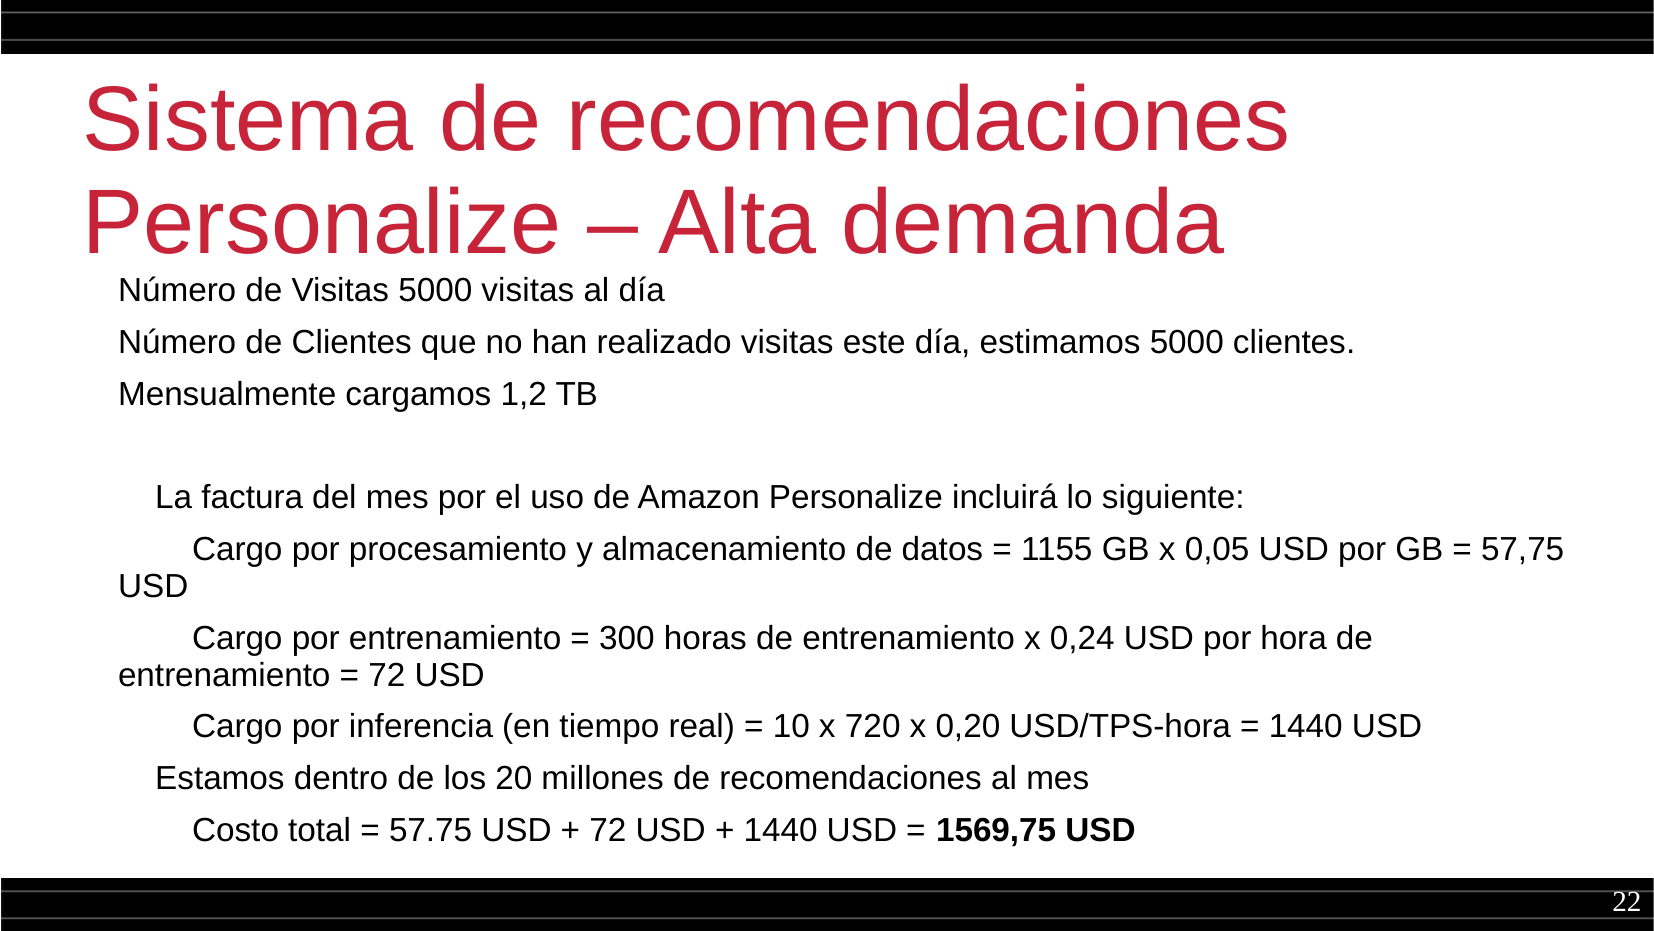

# Sistema de recomendaciones Personalize – Alta demanda
Número de Visitas 5000 visitas al día
Número de Clientes que no han realizado visitas este día, estimamos 5000 clientes.
Mensualmente cargamos 1,2 TB
 La factura del mes por el uso de Amazon Personalize incluirá lo siguiente:
 Cargo por procesamiento y almacenamiento de datos = 1155 GB x 0,05 USD por GB = 57,75 USD
 Cargo por entrenamiento = 300 horas de entrenamiento x 0,24 USD por hora de entrenamiento = 72 USD
 Cargo por inferencia (en tiempo real) = 10 x 720 x 0,20 USD/TPS-hora = 1440 USD
 Estamos dentro de los 20 millones de recomendaciones al mes
 Costo total = 57.75 USD + 72 USD + 1440 USD = 1569,75 USD